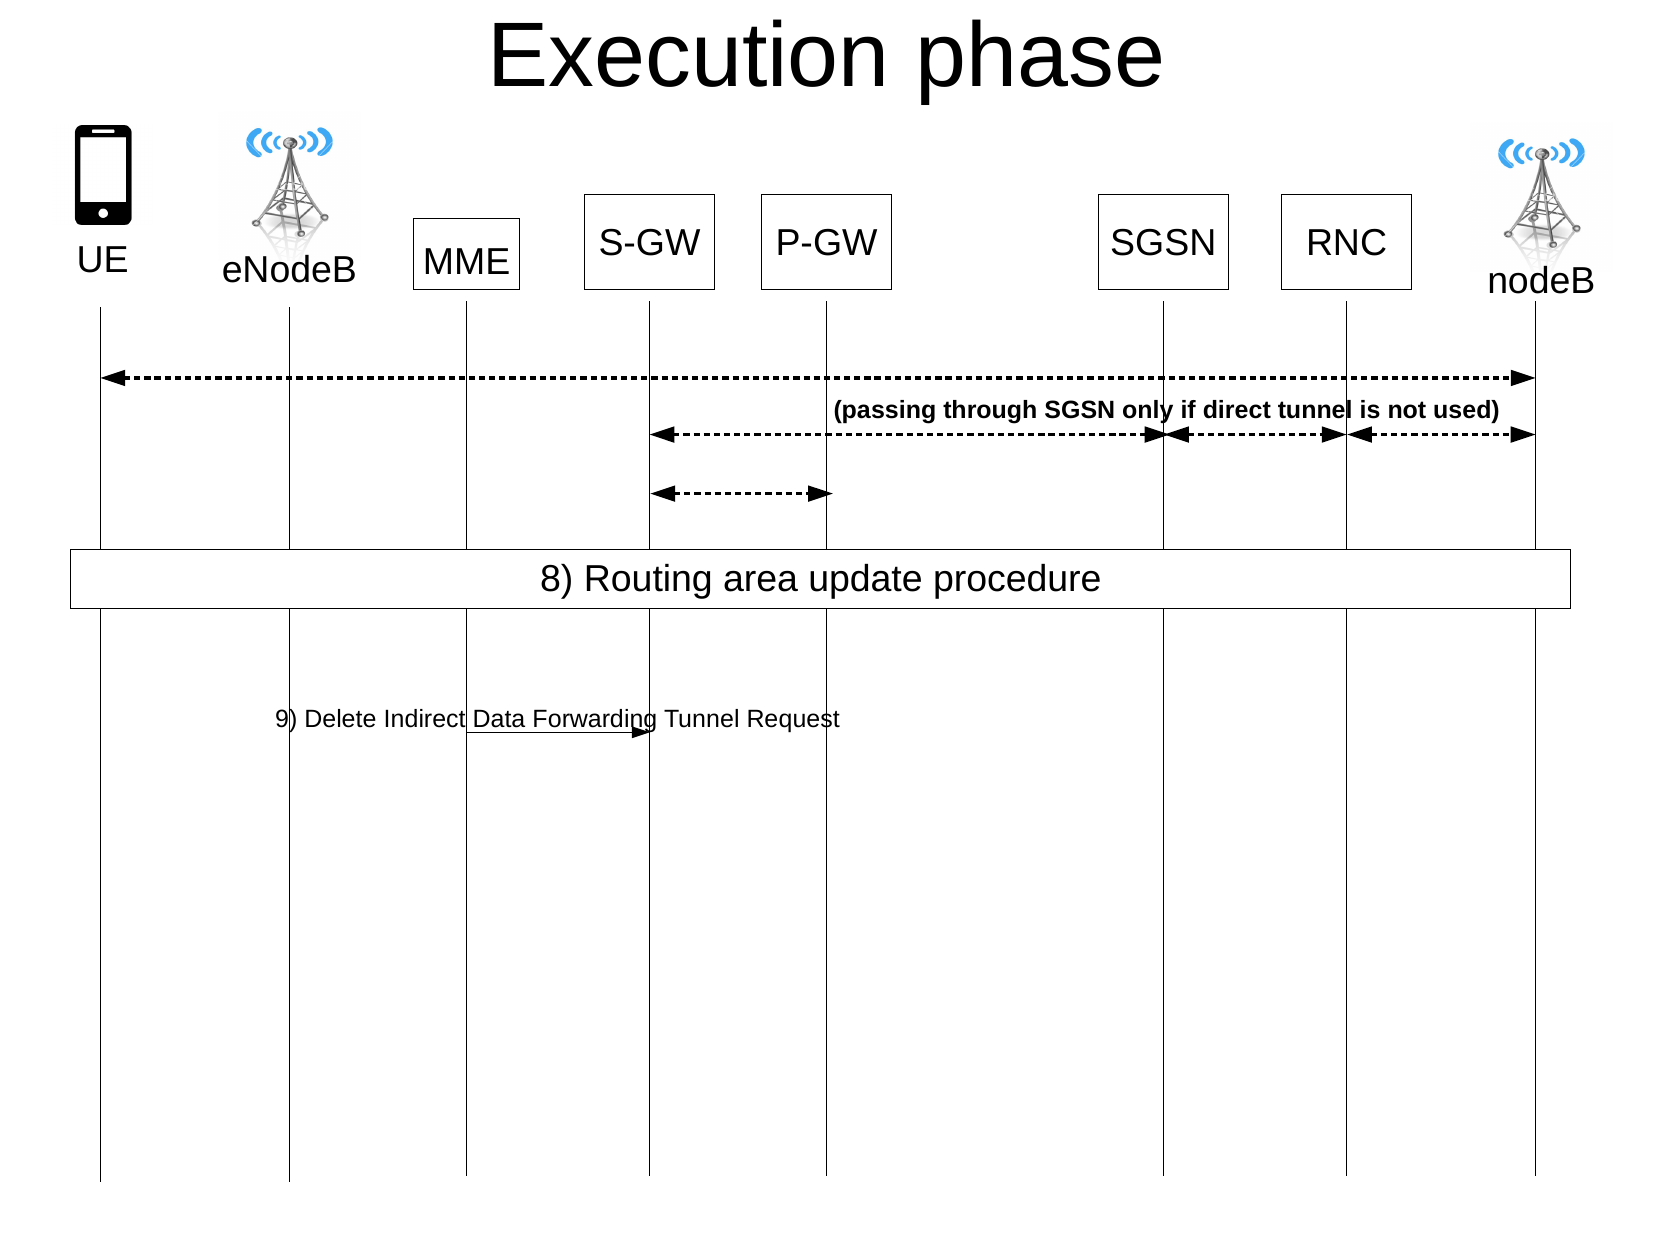

# Execution phase
eNodeB
nodeB
UE
S-GW
P-GW
SGSN
RNC
MME
(passing through SGSN only if direct tunnel is not used)
8) Routing area update procedure
9) Delete Indirect Data Forwarding Tunnel Request